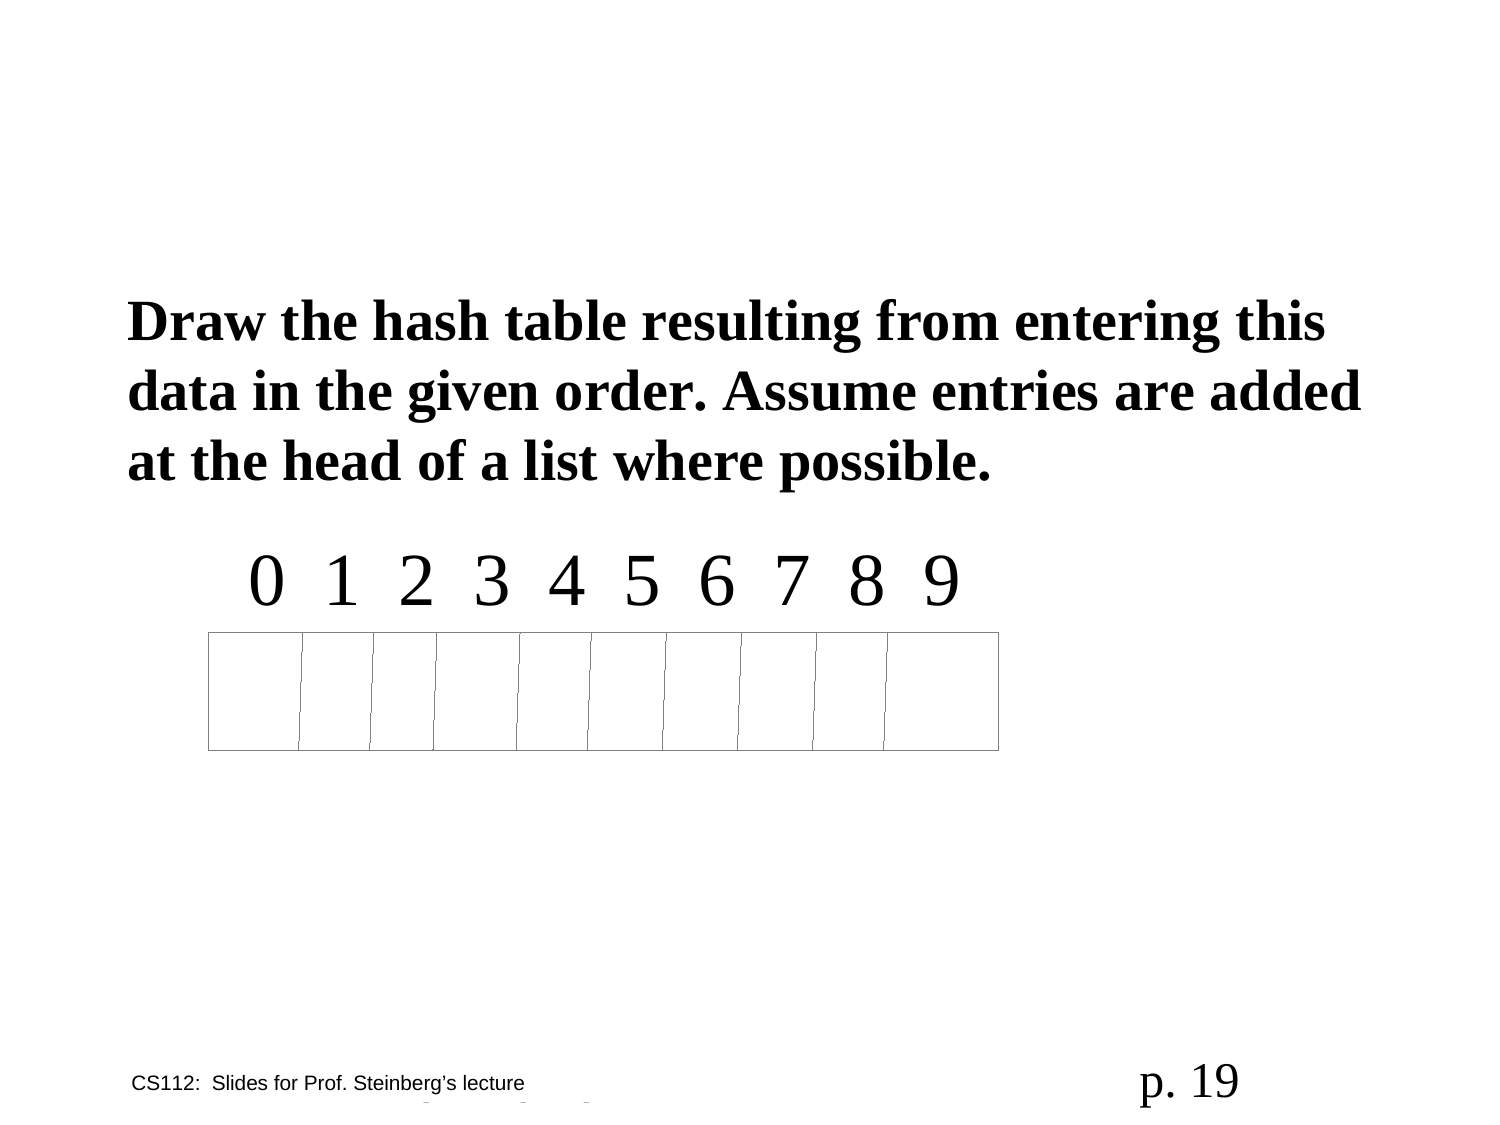

#
Draw the hash table resulting from entering this data in the given order. Assume entries are added at the head of a list where possible.
0 1 2 3 4 5 6 7 8 9